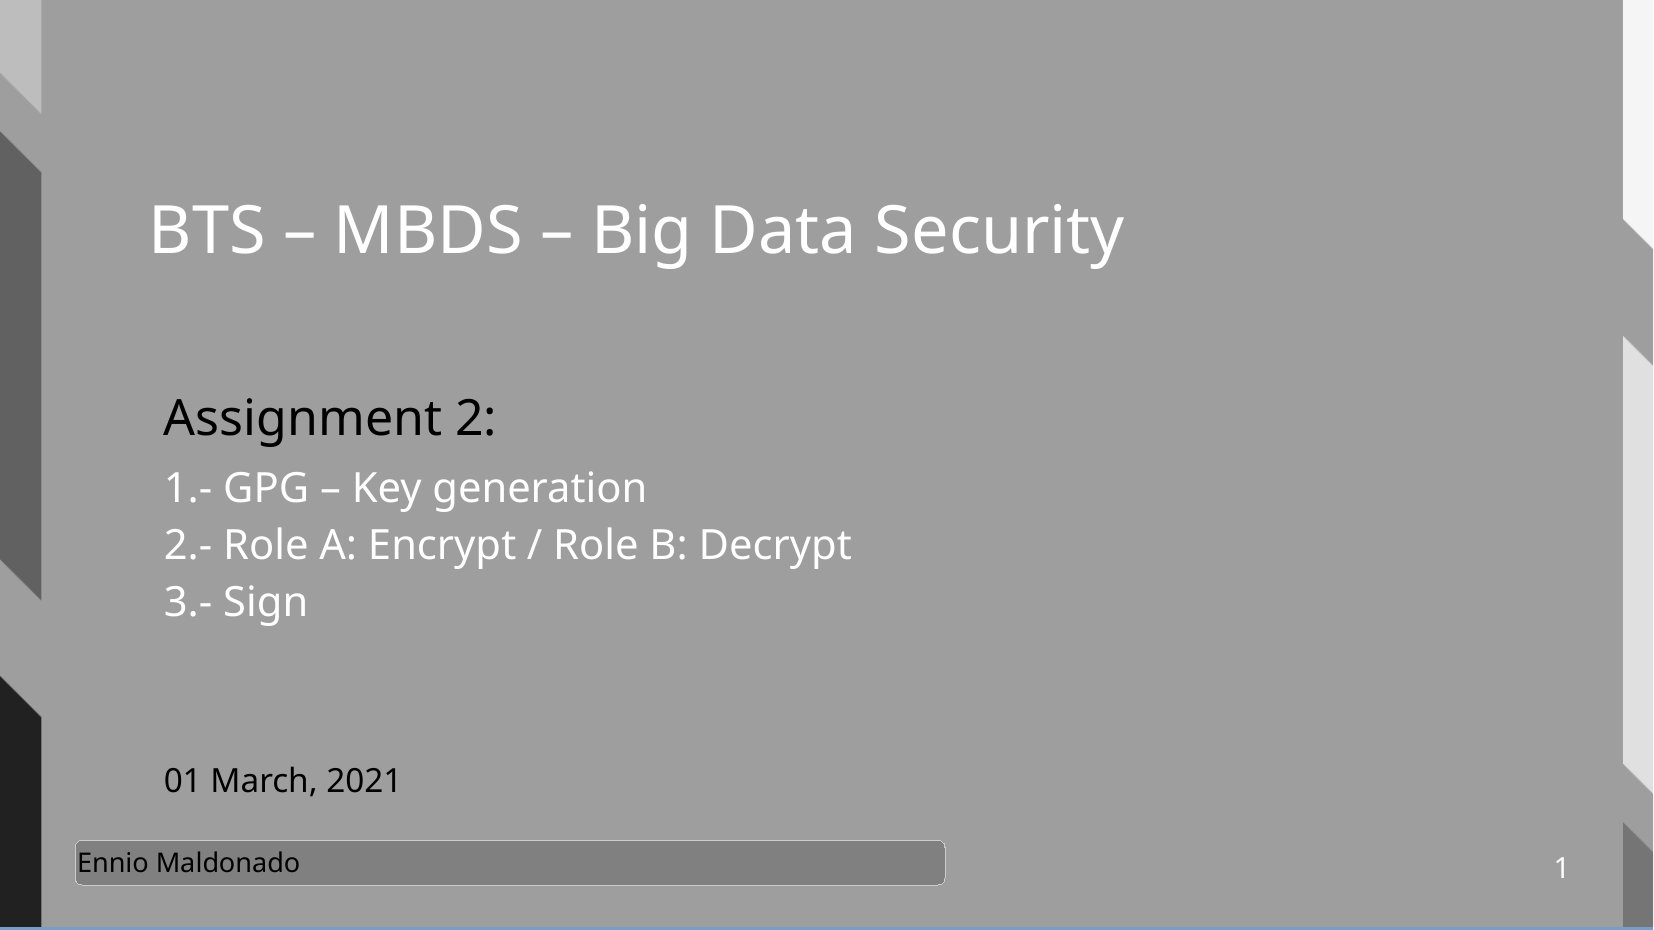

# BTS – MBDS – Big Data Security
Assignment 2:
1.- GPG – Key generation
2.- Role A: Encrypt / Role B: Decrypt
3.- Sign
01 March, 2021
Ennio Maldonado
3 October 2020
Candy Clone
1